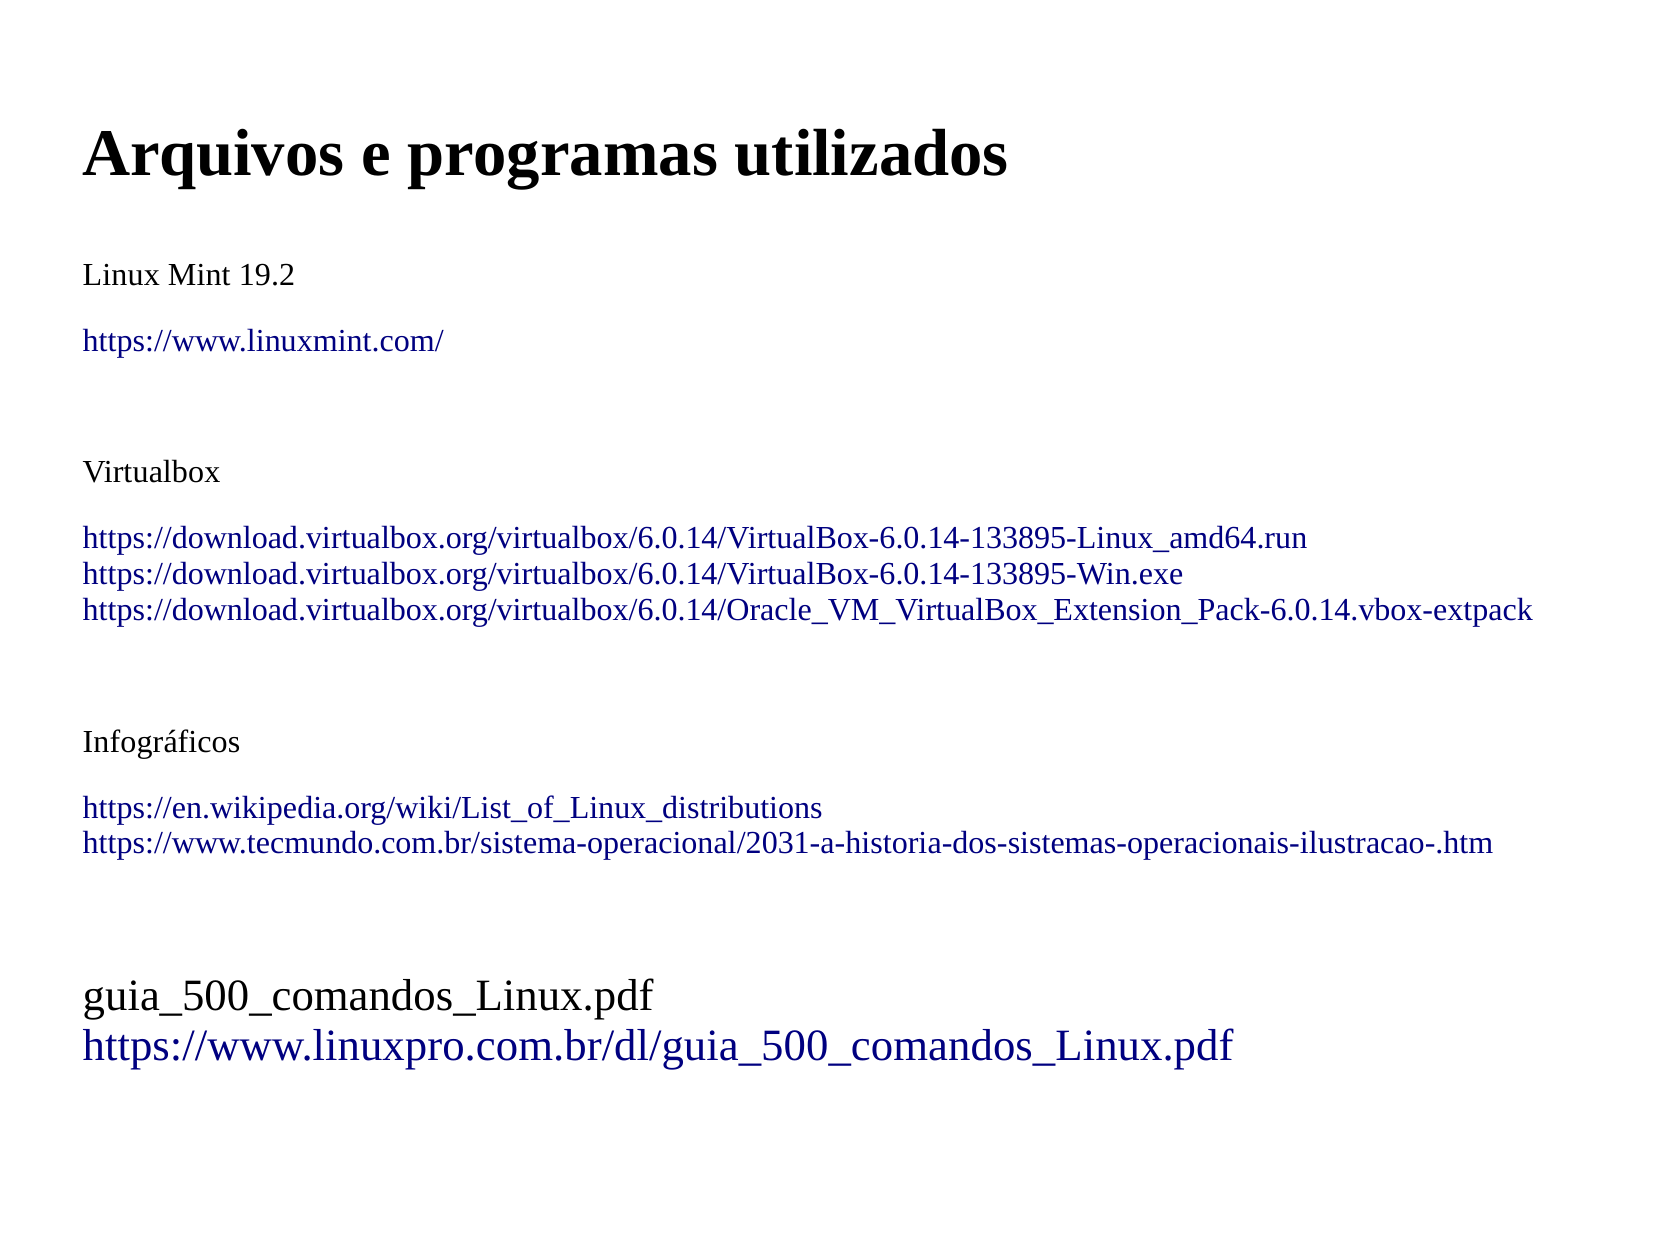

# Arquivos e programas utilizados
Linux Mint 19.2
https://www.linuxmint.com/
Virtualbox
https://download.virtualbox.org/virtualbox/6.0.14/VirtualBox-6.0.14-133895-Linux_amd64.runhttps://download.virtualbox.org/virtualbox/6.0.14/VirtualBox-6.0.14-133895-Win.exe https://download.virtualbox.org/virtualbox/6.0.14/Oracle_VM_VirtualBox_Extension_Pack-6.0.14.vbox-extpack
Infográficos
https://en.wikipedia.org/wiki/List_of_Linux_distributionshttps://www.tecmundo.com.br/sistema-operacional/2031-a-historia-dos-sistemas-operacionais-ilustracao-.htm
guia_500_comandos_Linux.pdf
https://www.linuxpro.com.br/dl/guia_500_comandos_Linux.pdf